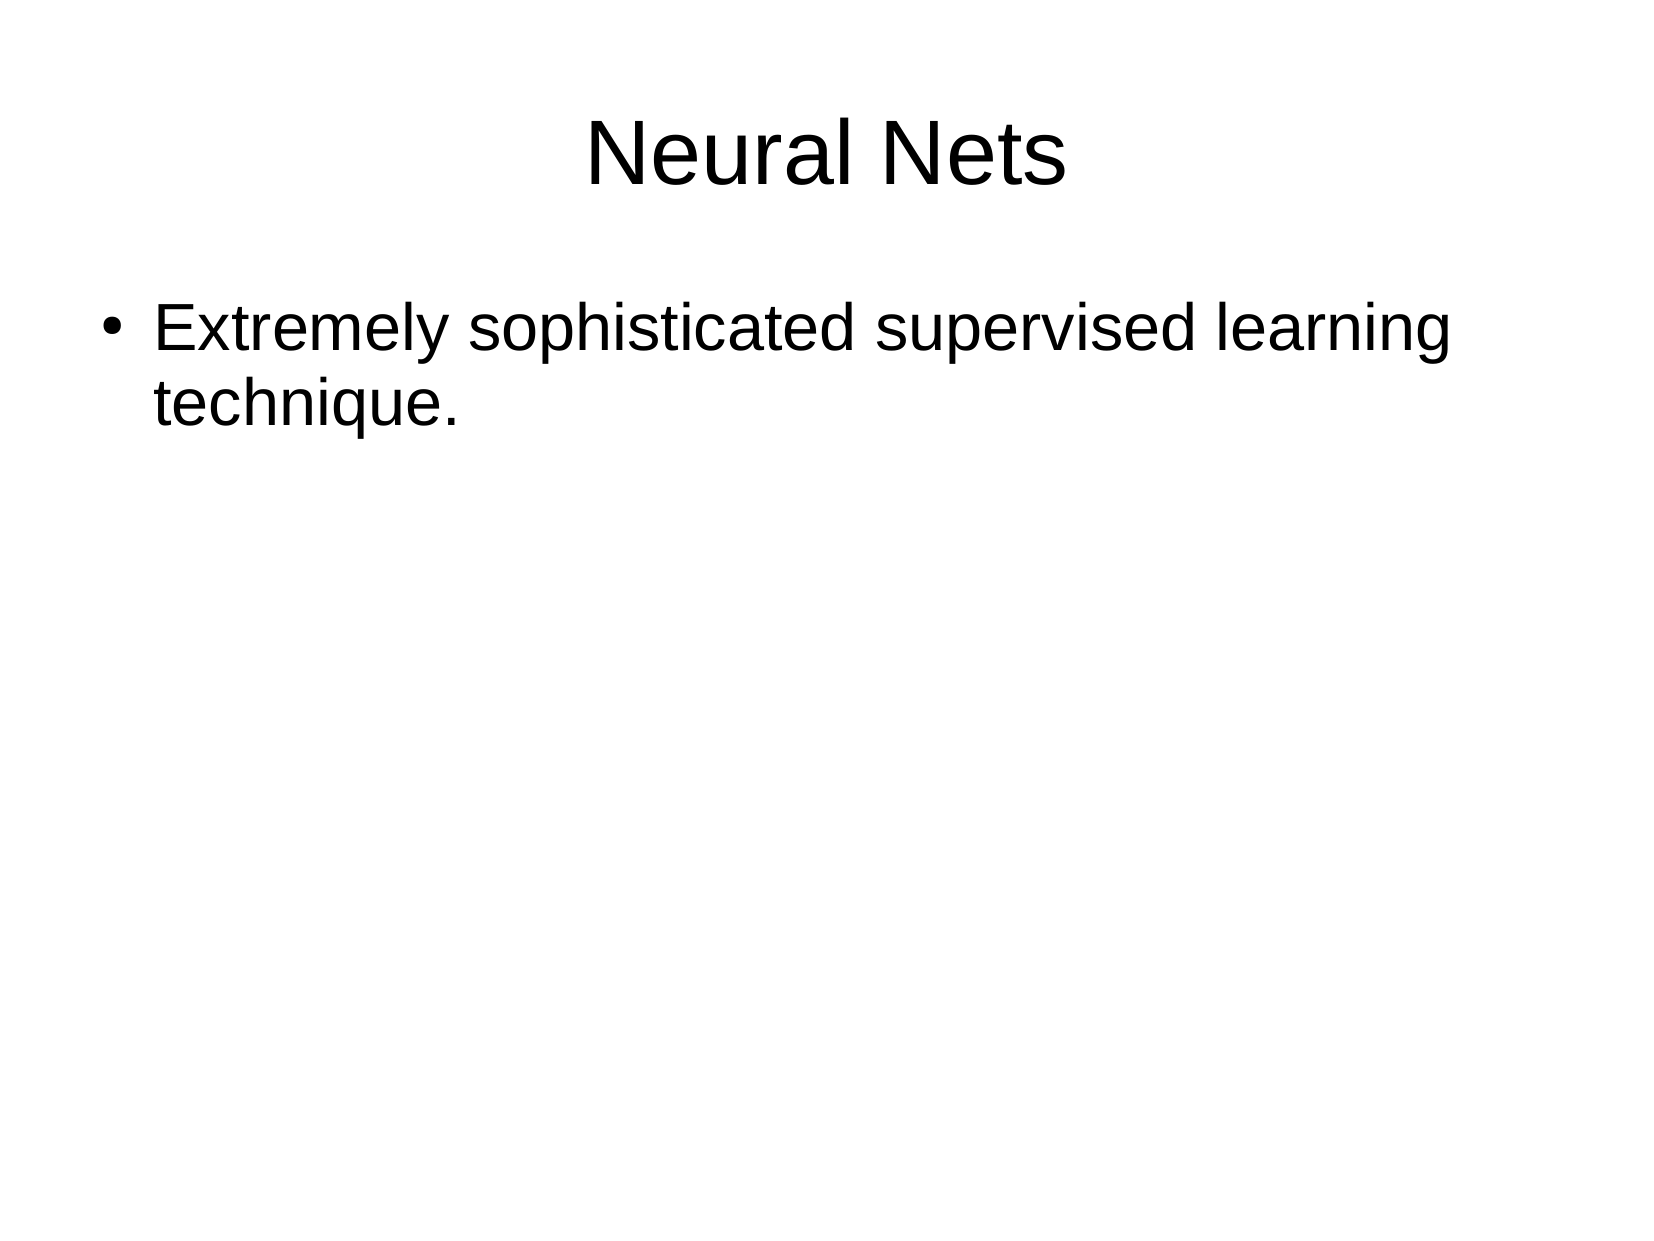

# Neural Nets
Extremely sophisticated supervised learning technique.